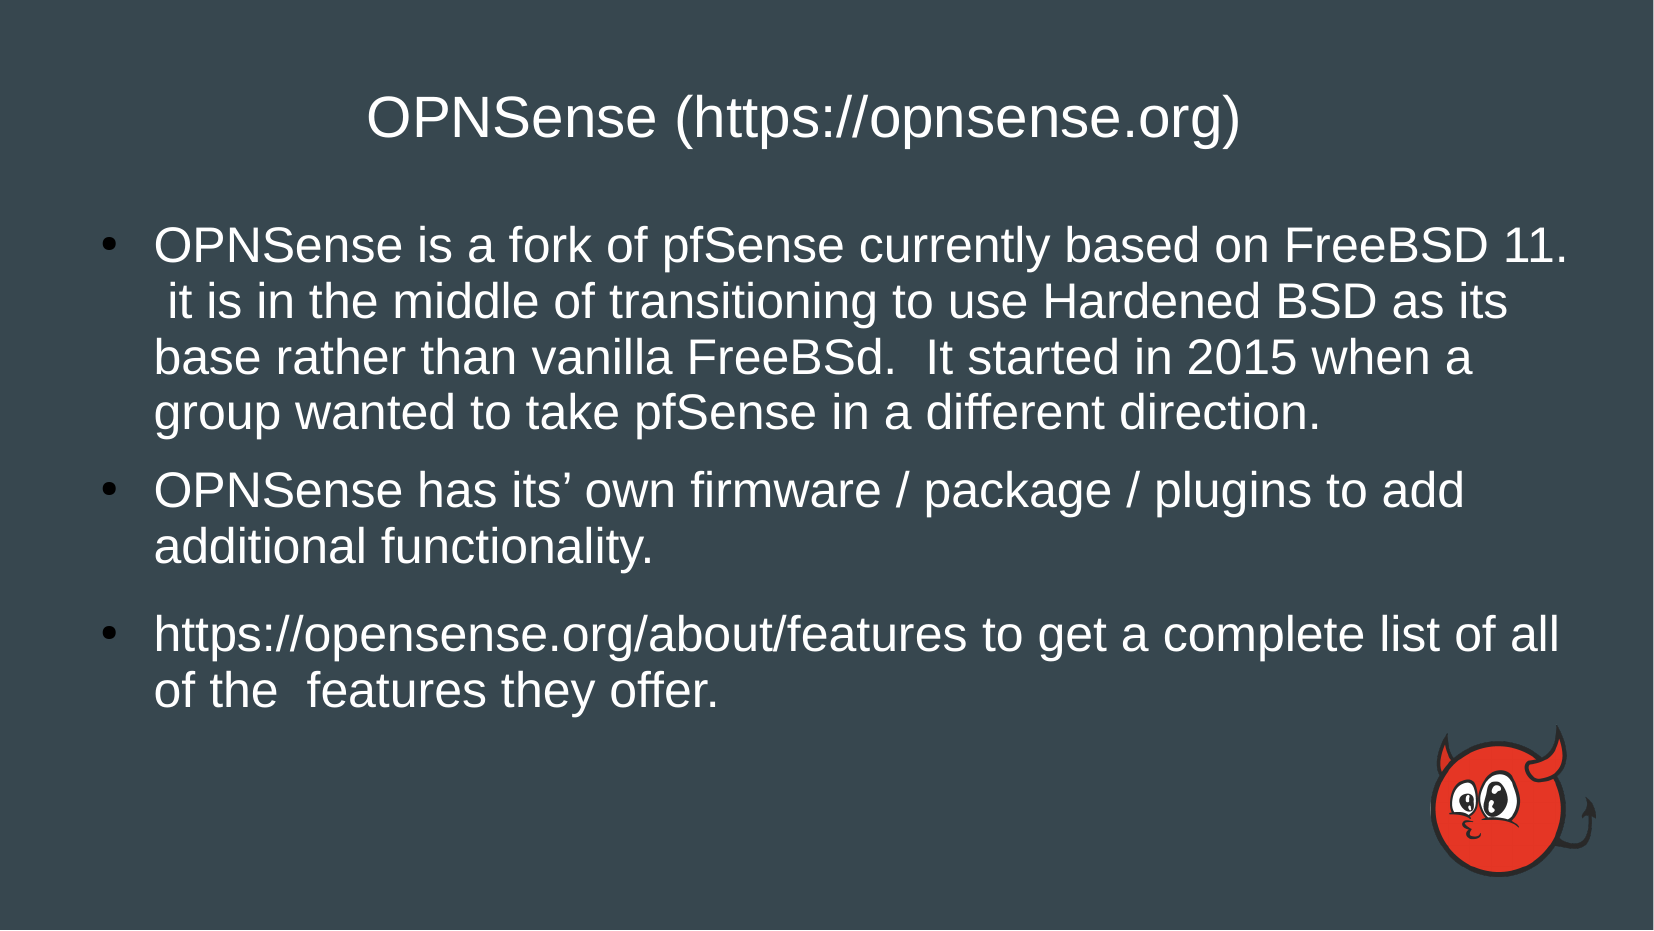

# OPNSense (https://opnsense.org)
OPNSense is a fork of pfSense currently based on FreeBSD 11. it is in the middle of transitioning to use Hardened BSD as its base rather than vanilla FreeBSd. It started in 2015 when a group wanted to take pfSense in a different direction.
OPNSense has its’ own firmware / package / plugins to add additional functionality.
https://opensense.org/about/features to get a complete list of all of the features they offer.